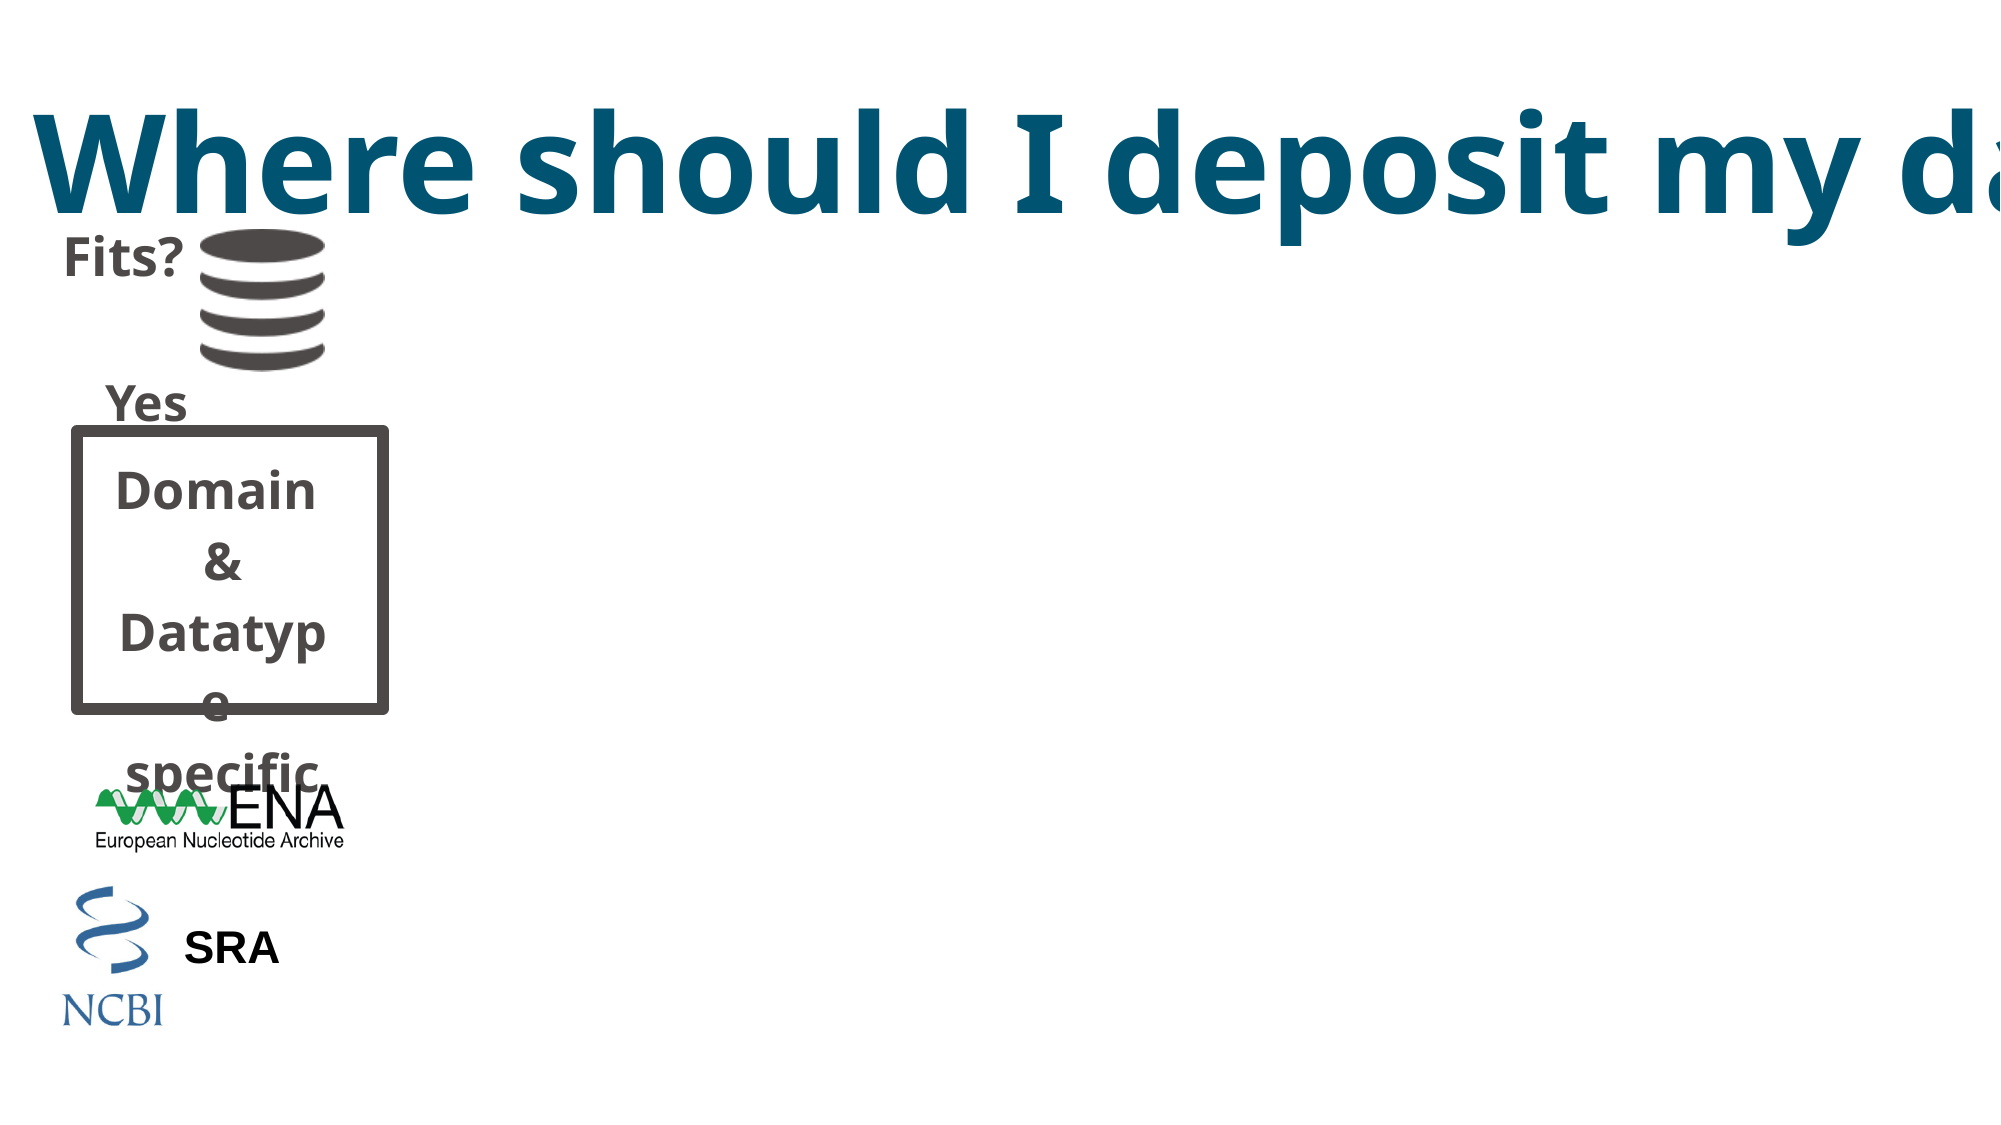

Where should I deposit my data?
Fits?
Yes
Domain
&
Datatype
specific
SRA